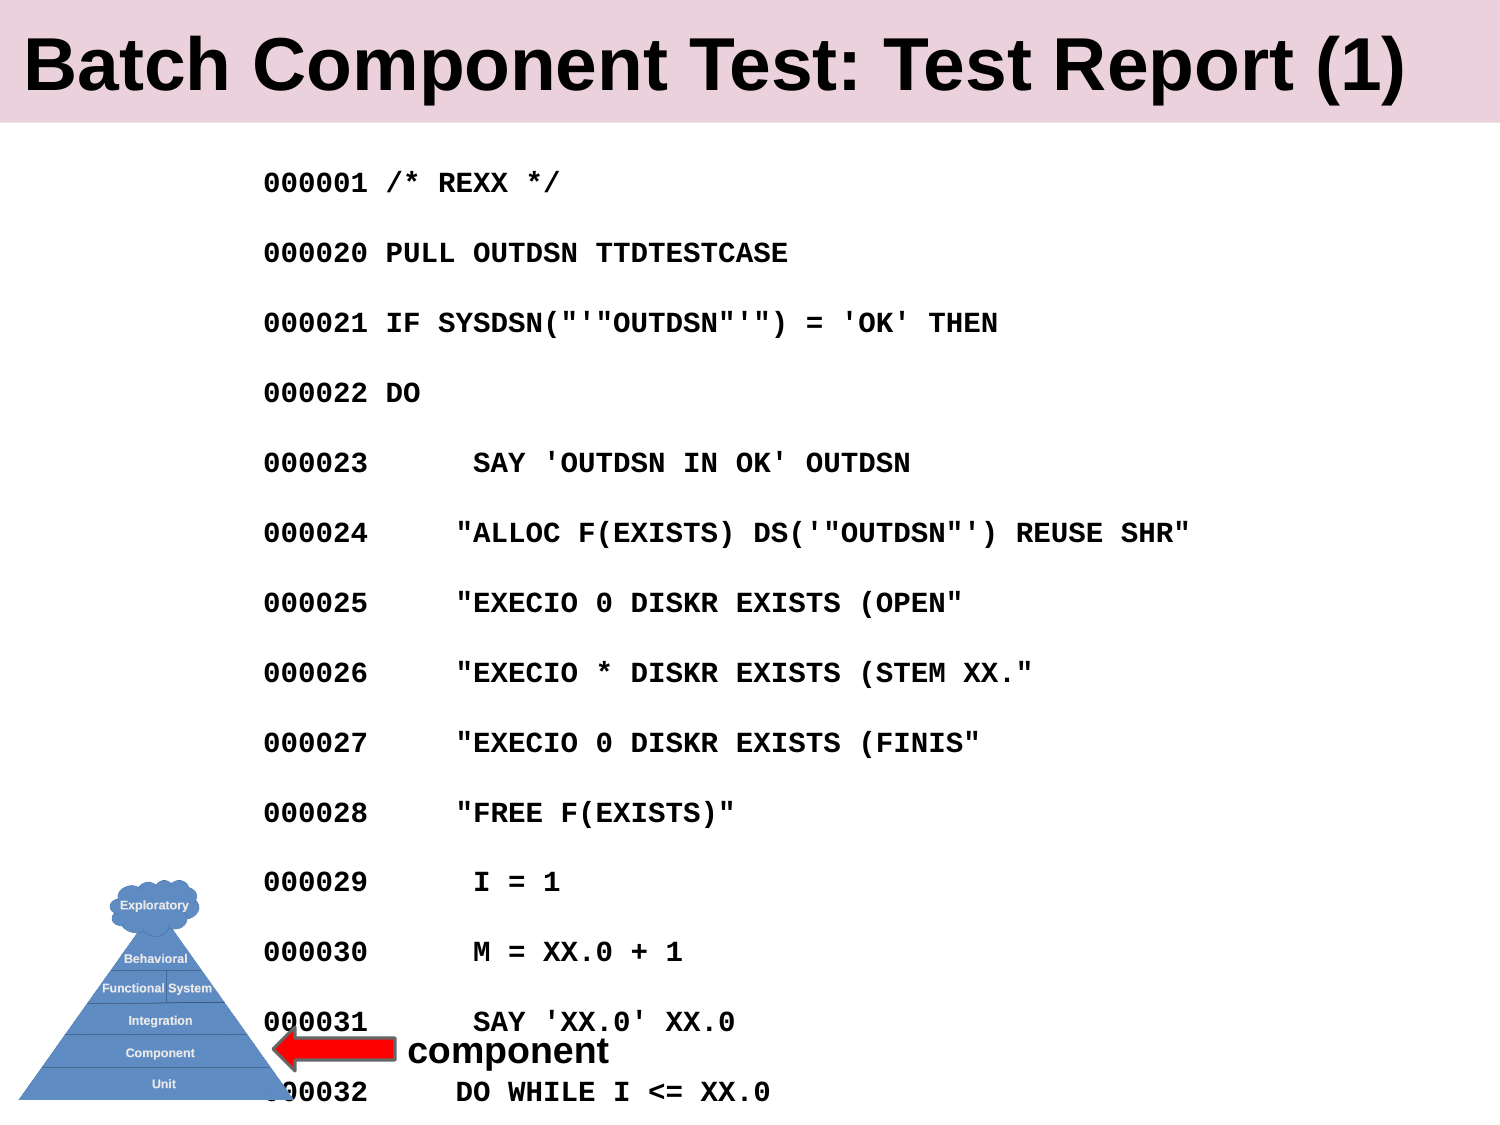

Batch Component Test: Test Report (1)
 000001 /* REXX */
 000020 PULL OUTDSN TTDTESTCASE
 000021 IF SYSDSN("'"OUTDSN"'") = 'OK' THEN
 000022 DO
 000023 SAY 'OUTDSN IN OK' OUTDSN
 000024 "ALLOC F(EXISTS) DS('"OUTDSN"') REUSE SHR"
 000025 "EXECIO 0 DISKR EXISTS (OPEN"
 000026 "EXECIO * DISKR EXISTS (STEM XX."
 000027 "EXECIO 0 DISKR EXISTS (FINIS"
 000028 "FREE F(EXISTS)"
 000029 I = 1
 000030 M = XX.0 + 1
 000031 SAY 'XX.0' XX.0
 000032 DO WHILE I <= XX.0
 000033 OUTVR.I = XX.I
 000034 I = I + 1
 000035 "ALLOC F(OUT) DS('"OUTDSN"') OLD SHR SPACE(50,20) REUSE
 000036 DSORG(PS) RECFM(F,B) LRECL(80) BLKSIZE(0)"
 000037 "EXECIO 1 DISKW OUT (STEM OUTVR. FINIS"
 000038 "FREE F(OUT)"
 000039 END
 000040 END
 ...
component